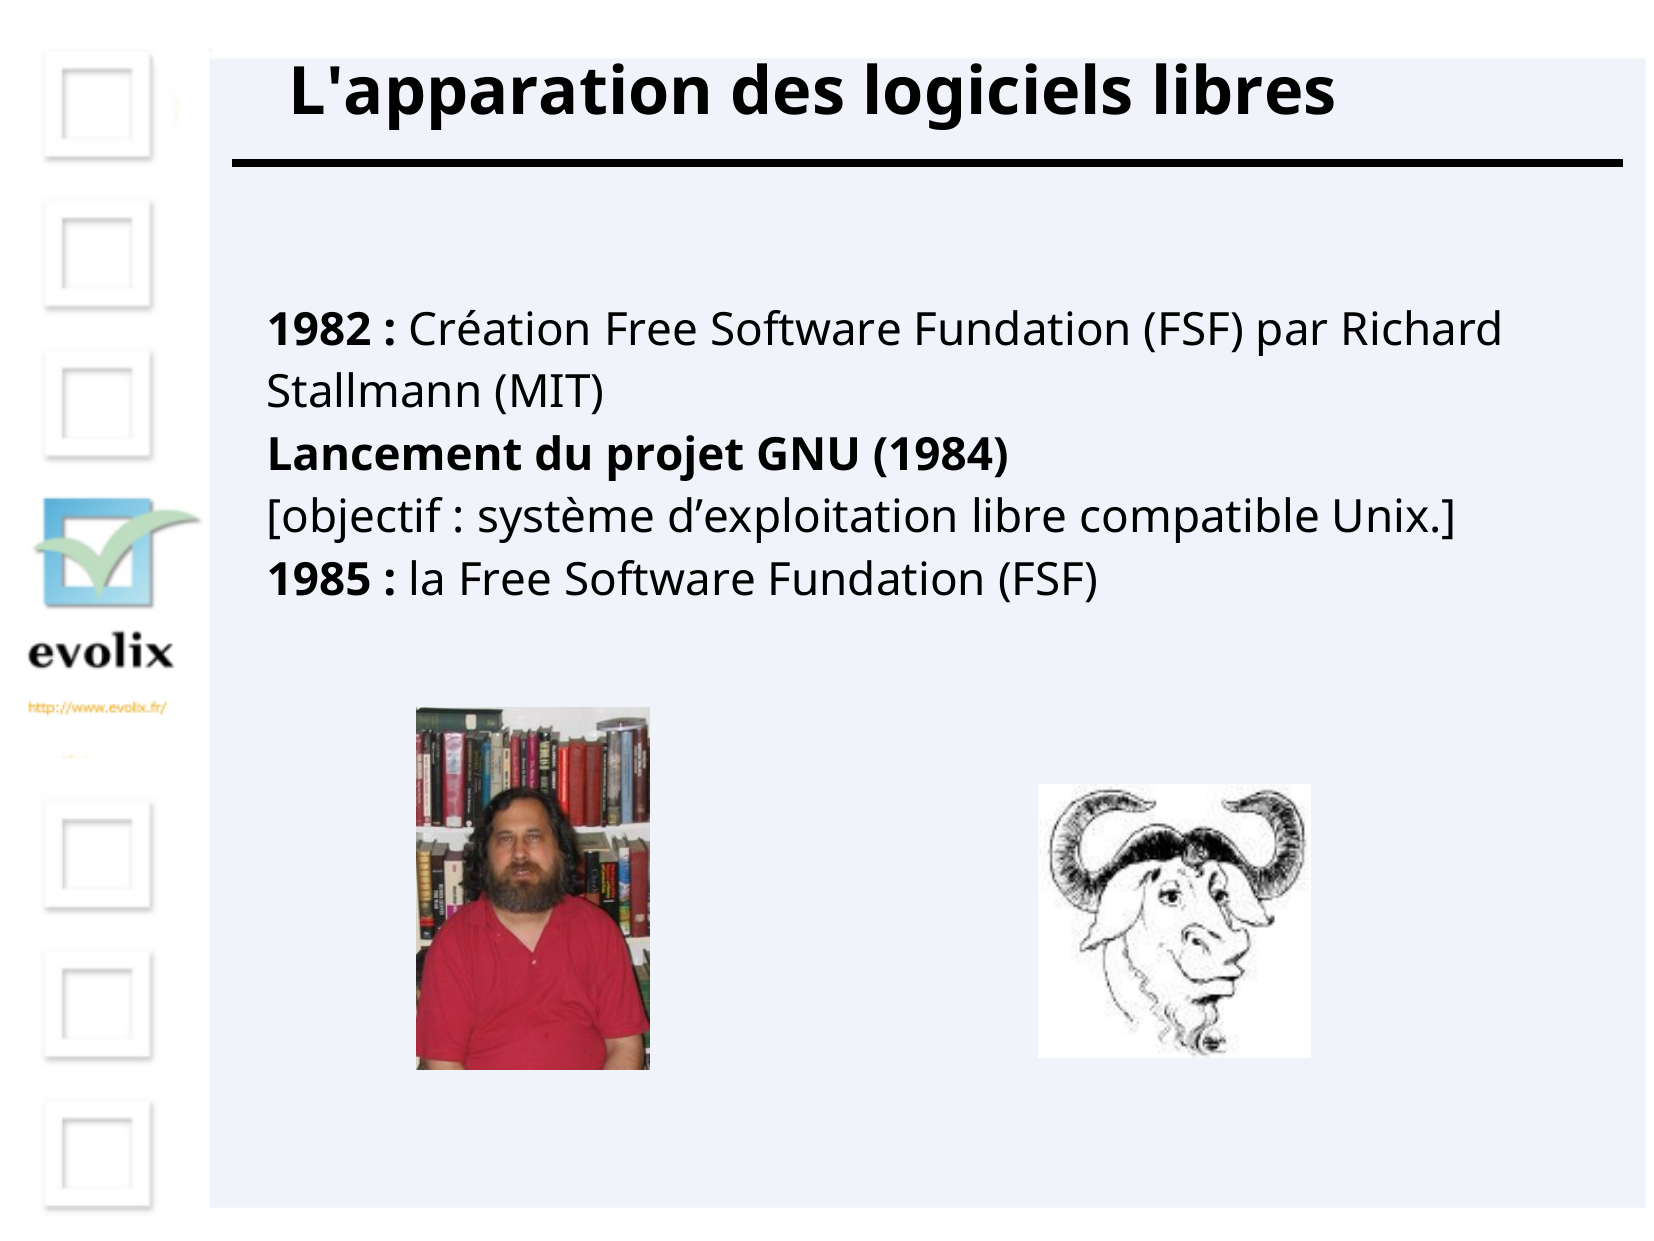

# L'apparation des logiciels libres
1982 : Création Free Software Fundation (FSF) par Richard Stallmann (MIT)
Lancement du projet GNU (1984)
[objectif : système d’exploitation libre compatible Unix.]
1985 : la Free Software Fundation (FSF)